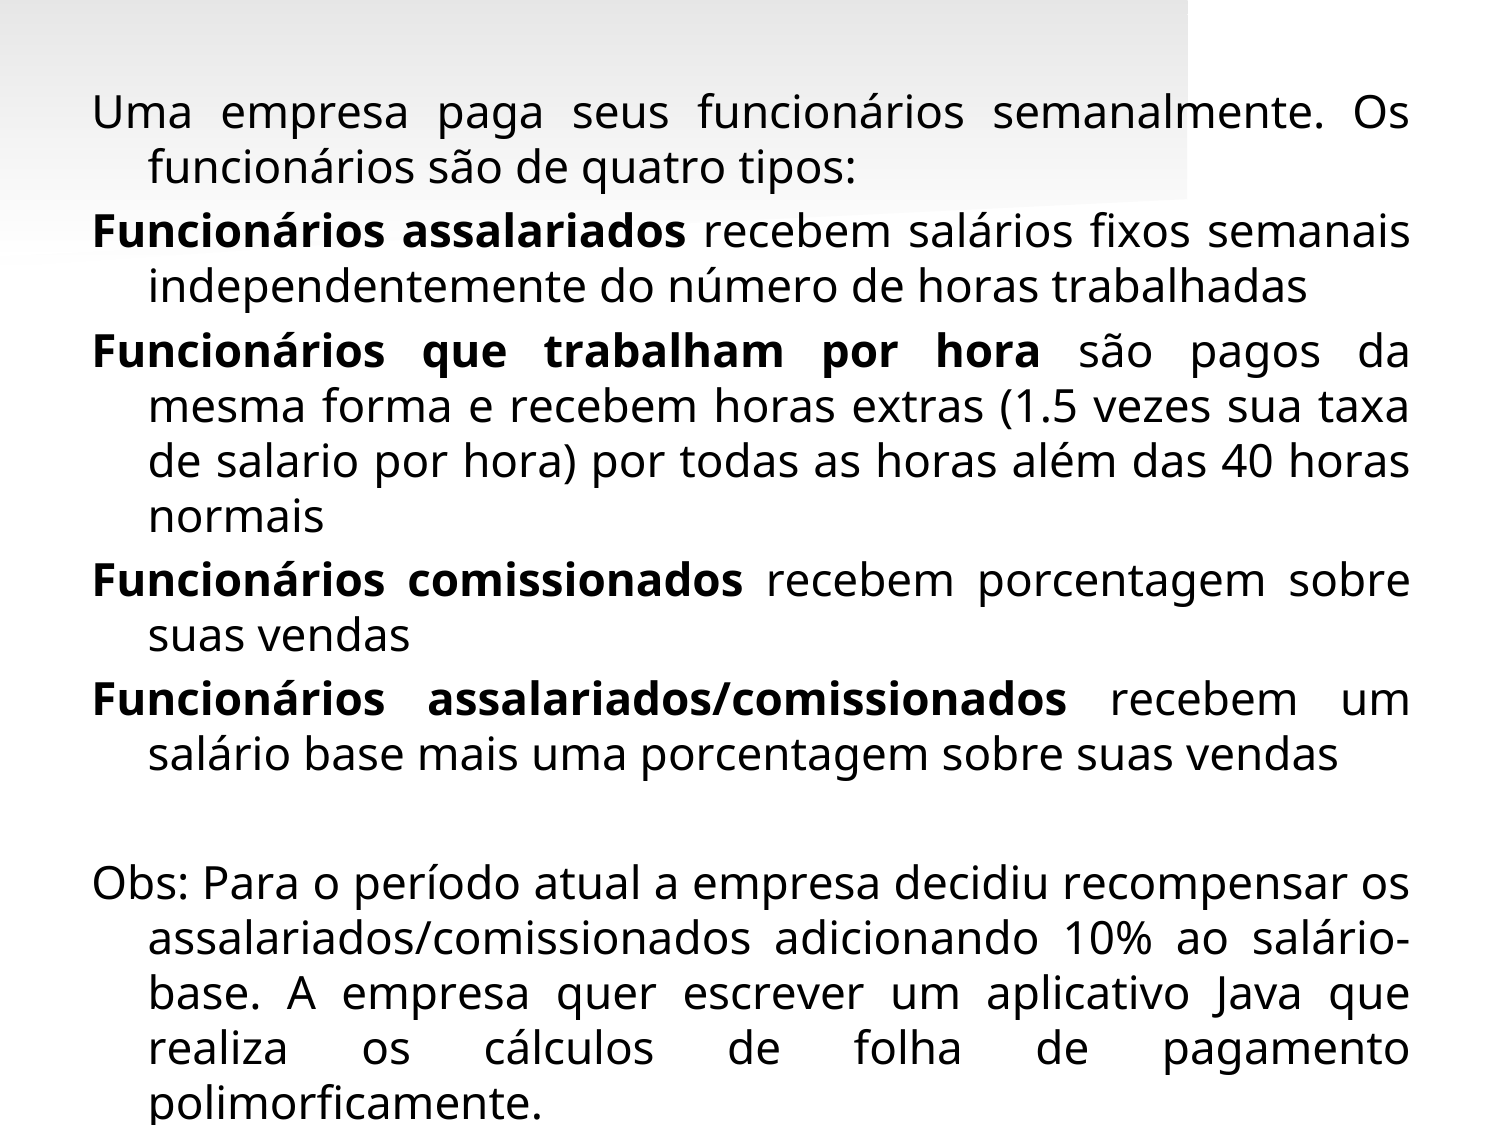

# Uma empresa paga seus funcionários semanalmente. Os funcionários são de quatro tipos:
Funcionários assalariados recebem salários fixos semanais independentemente do número de horas trabalhadas
Funcionários que trabalham por hora são pagos da mesma forma e recebem horas extras (1.5 vezes sua taxa de salario por hora) por todas as horas além das 40 horas normais
Funcionários comissionados recebem porcentagem sobre suas vendas
Funcionários assalariados/comissionados recebem um salário base mais uma porcentagem sobre suas vendas
Obs: Para o período atual a empresa decidiu recompensar os assalariados/comissionados adicionando 10% ao salário-base. A empresa quer escrever um aplicativo Java que realiza os cálculos de folha de pagamento polimorficamente.